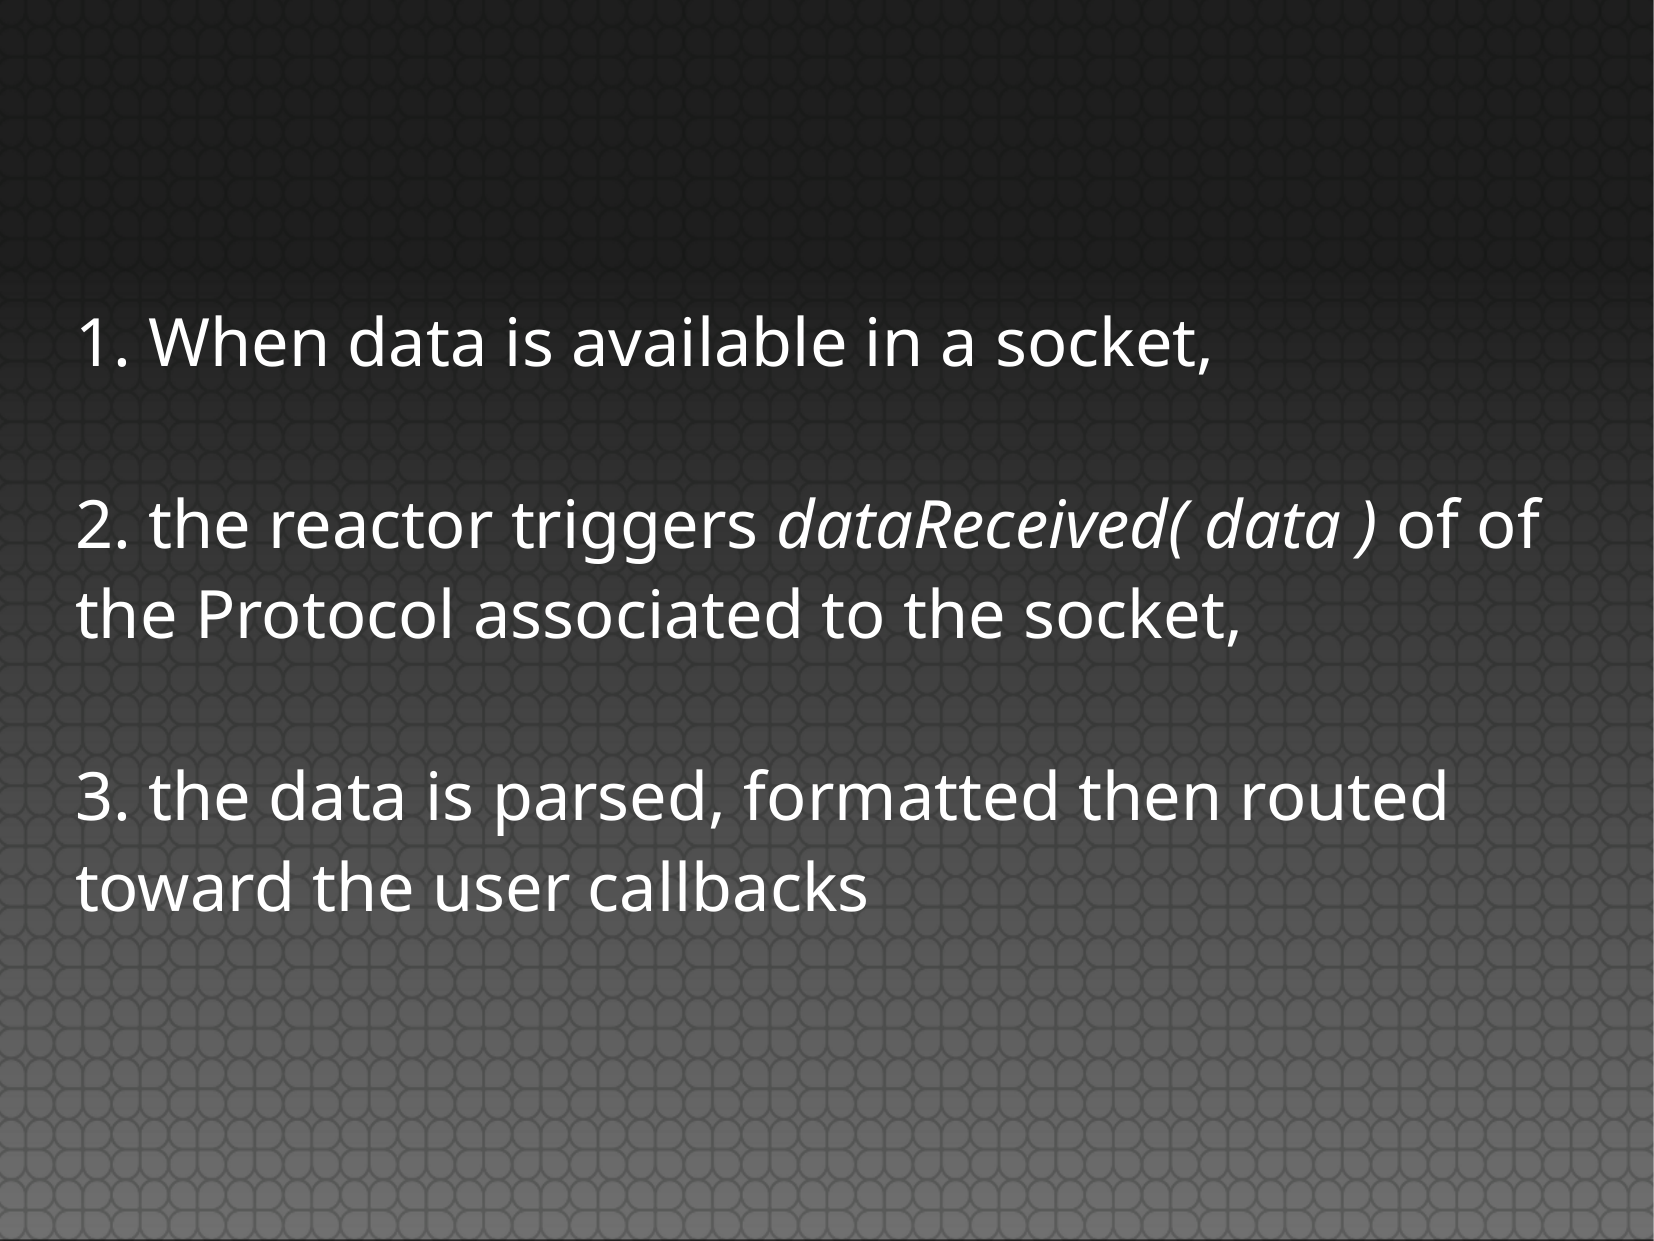

# 1. When data is available in a socket, 2. the reactor triggers dataReceived( data ) of of the Protocol associated to the socket, 3. the data is parsed, formatted then routed toward the user callbacks